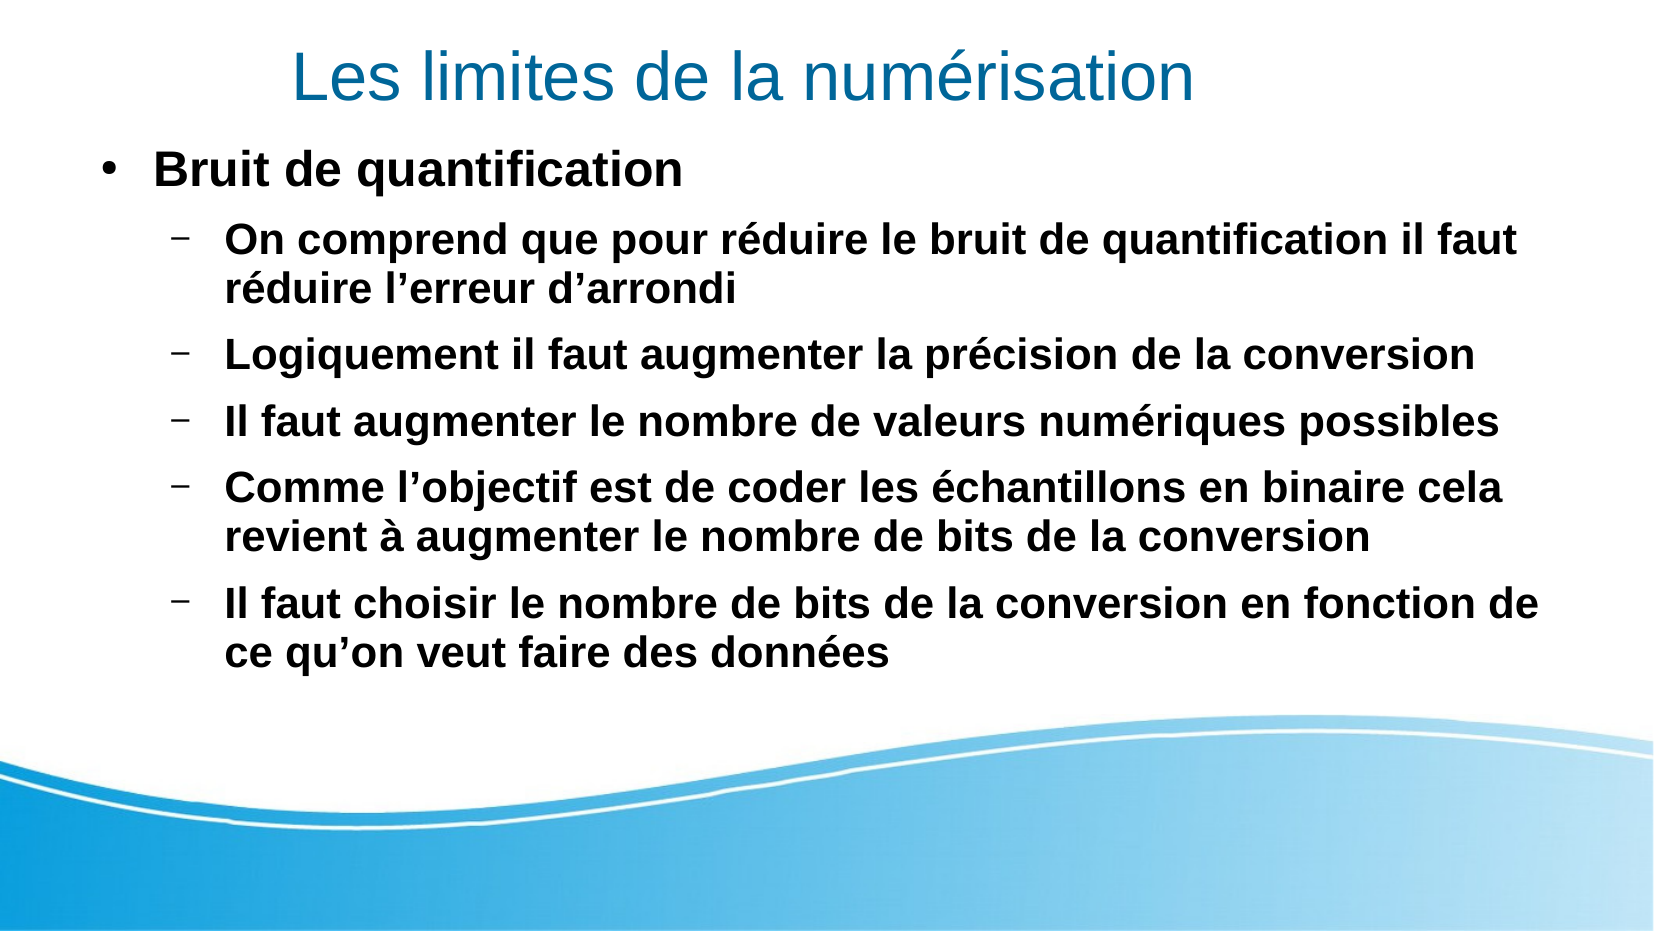

# Les limites de la numérisation
Bruit de quantification
On comprend que pour réduire le bruit de quantification il faut réduire l’erreur d’arrondi
Logiquement il faut augmenter la précision de la conversion
Il faut augmenter le nombre de valeurs numériques possibles
Comme l’objectif est de coder les échantillons en binaire cela revient à augmenter le nombre de bits de la conversion
Il faut choisir le nombre de bits de la conversion en fonction de ce qu’on veut faire des données